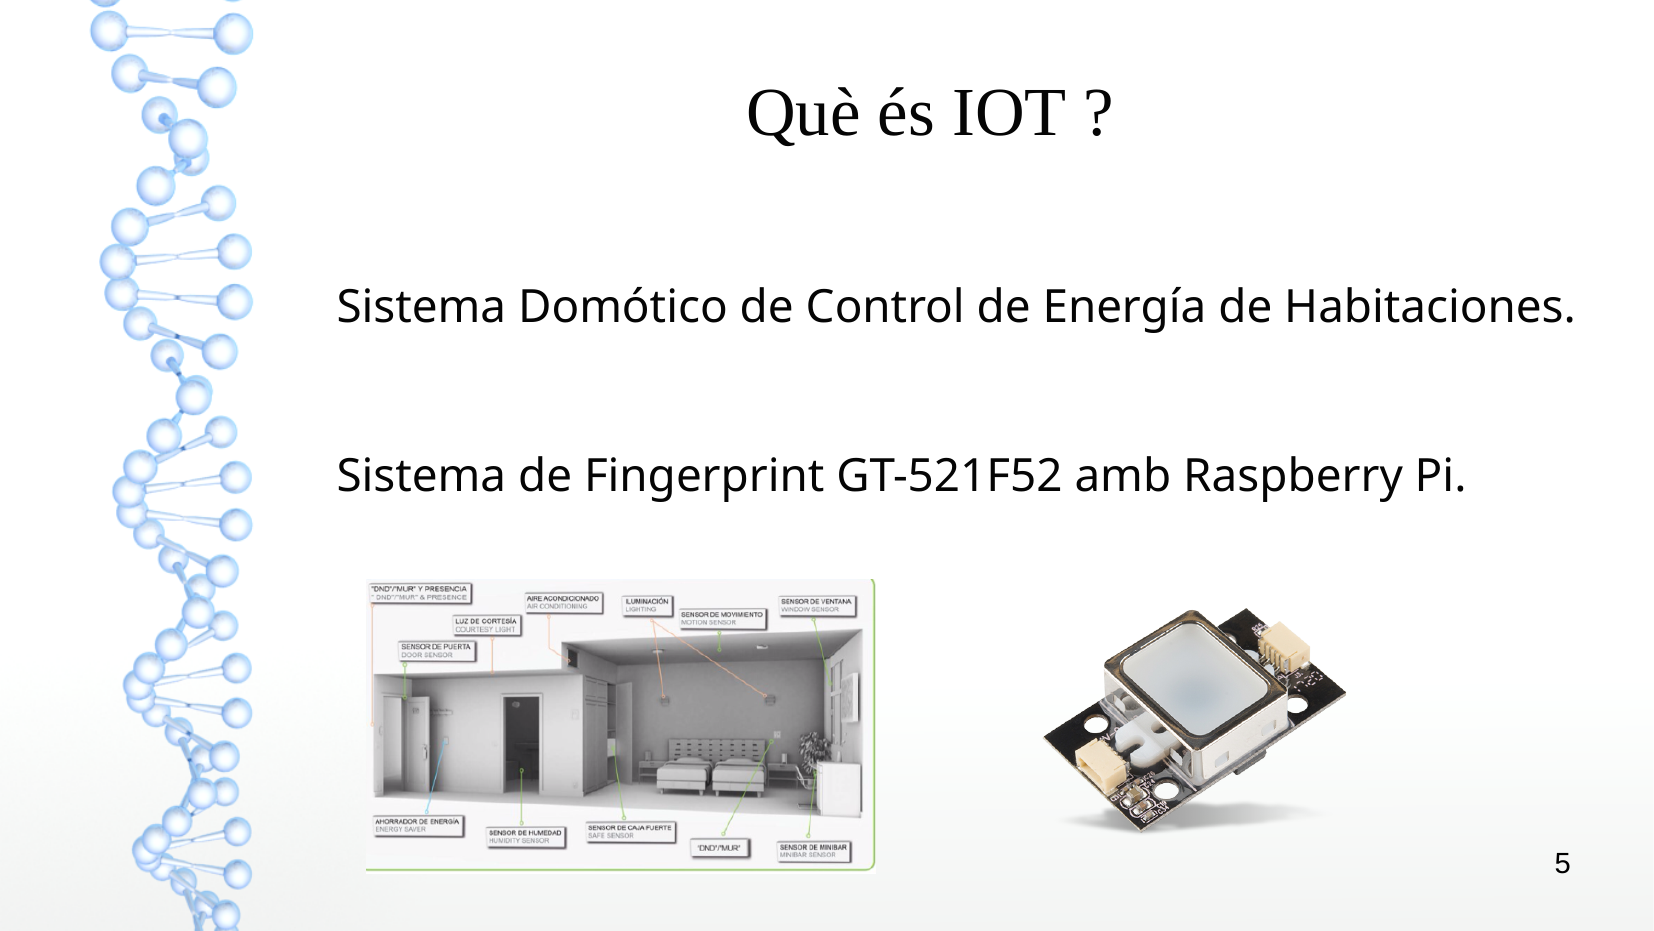

# Què és IOT ?
Sistema Domótico de Control de Energía de Habitaciones.
Sistema de Fingerprint GT-521F52 amb Raspberry Pi.
5